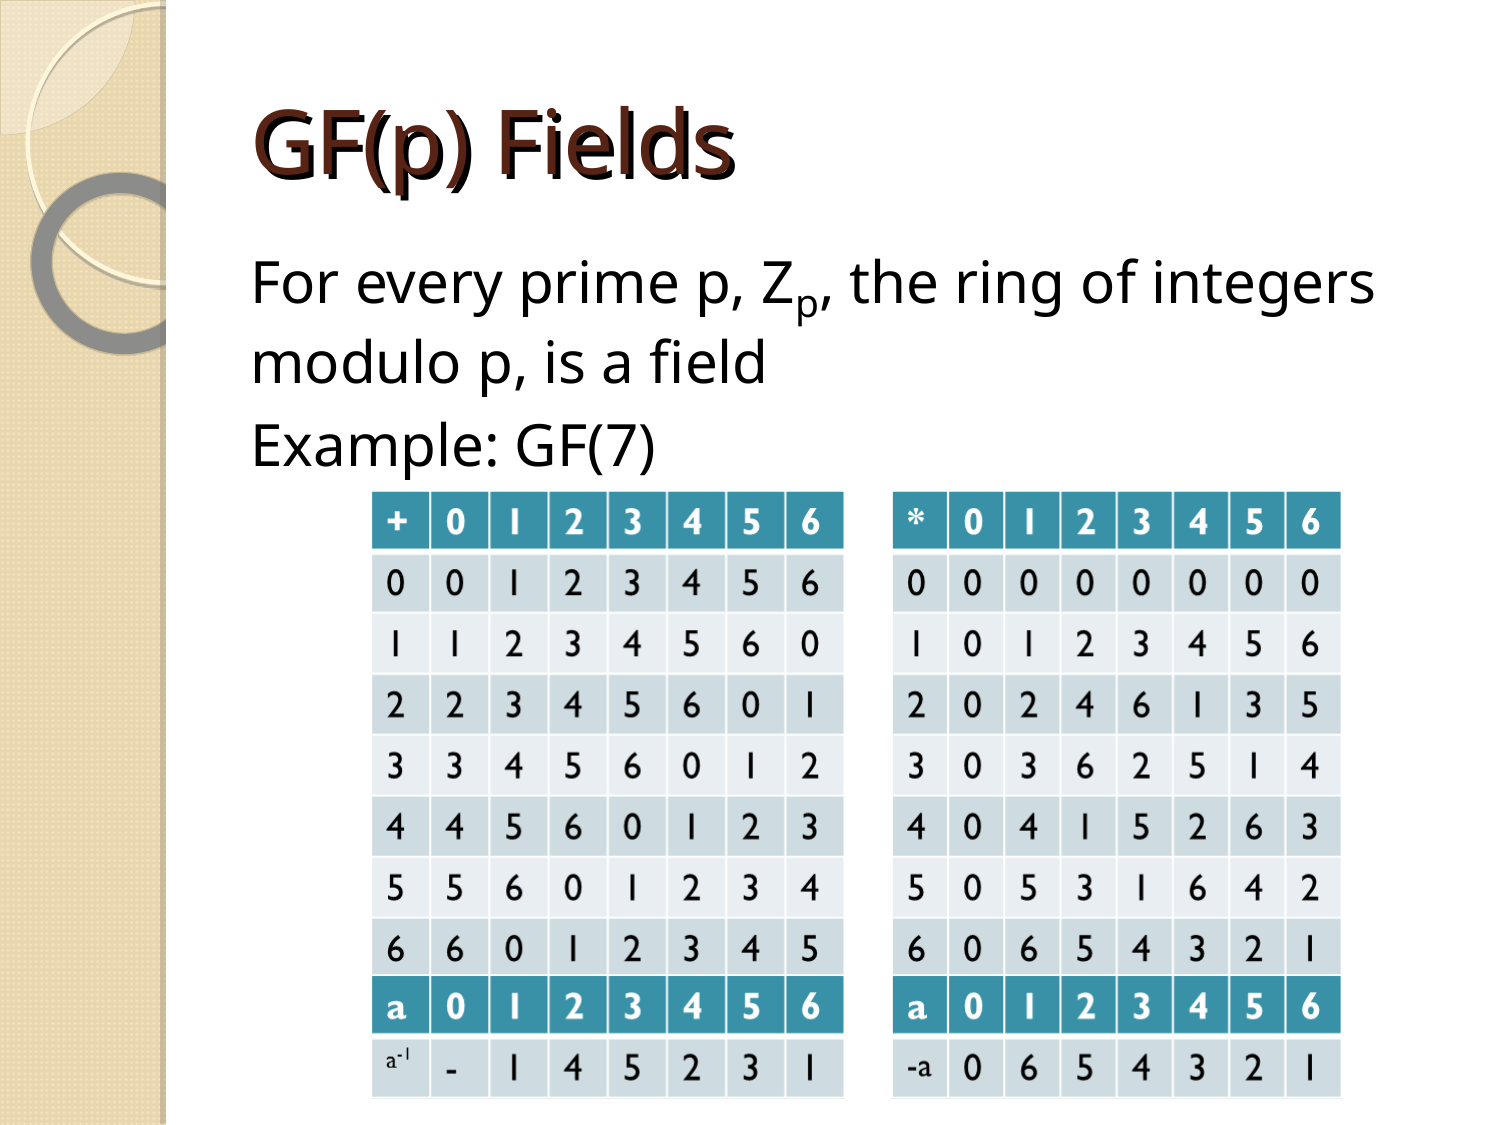

# GF(p) Fields
For every prime p, Zp, the ring of integers modulo p, is a field
Example: GF(7)